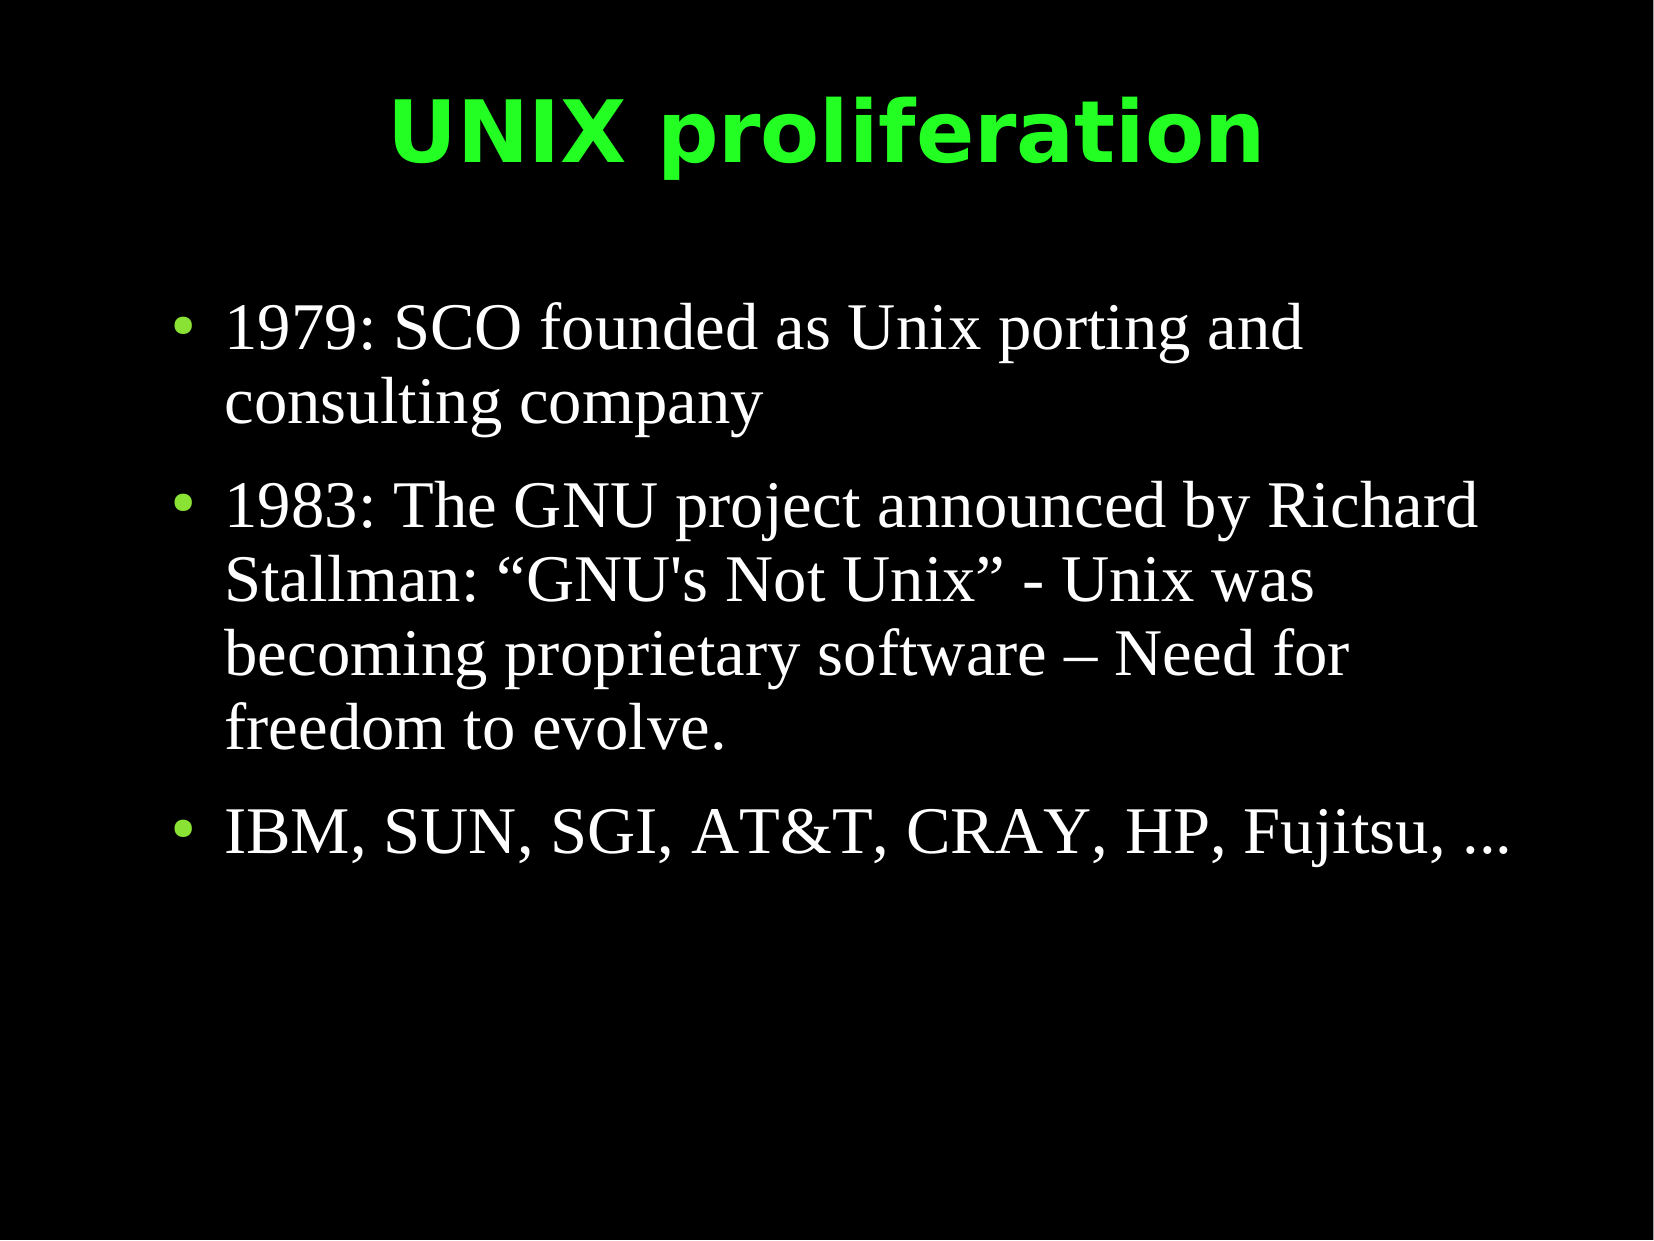

# UNIX proliferation
1979: SCO founded as Unix porting and consulting company
1983: The GNU project announced by Richard Stallman: “GNU's Not Unix” - Unix was becoming proprietary software – Need for freedom to evolve.
IBM, SUN, SGI, AT&T, CRAY, HP, Fujitsu, ...